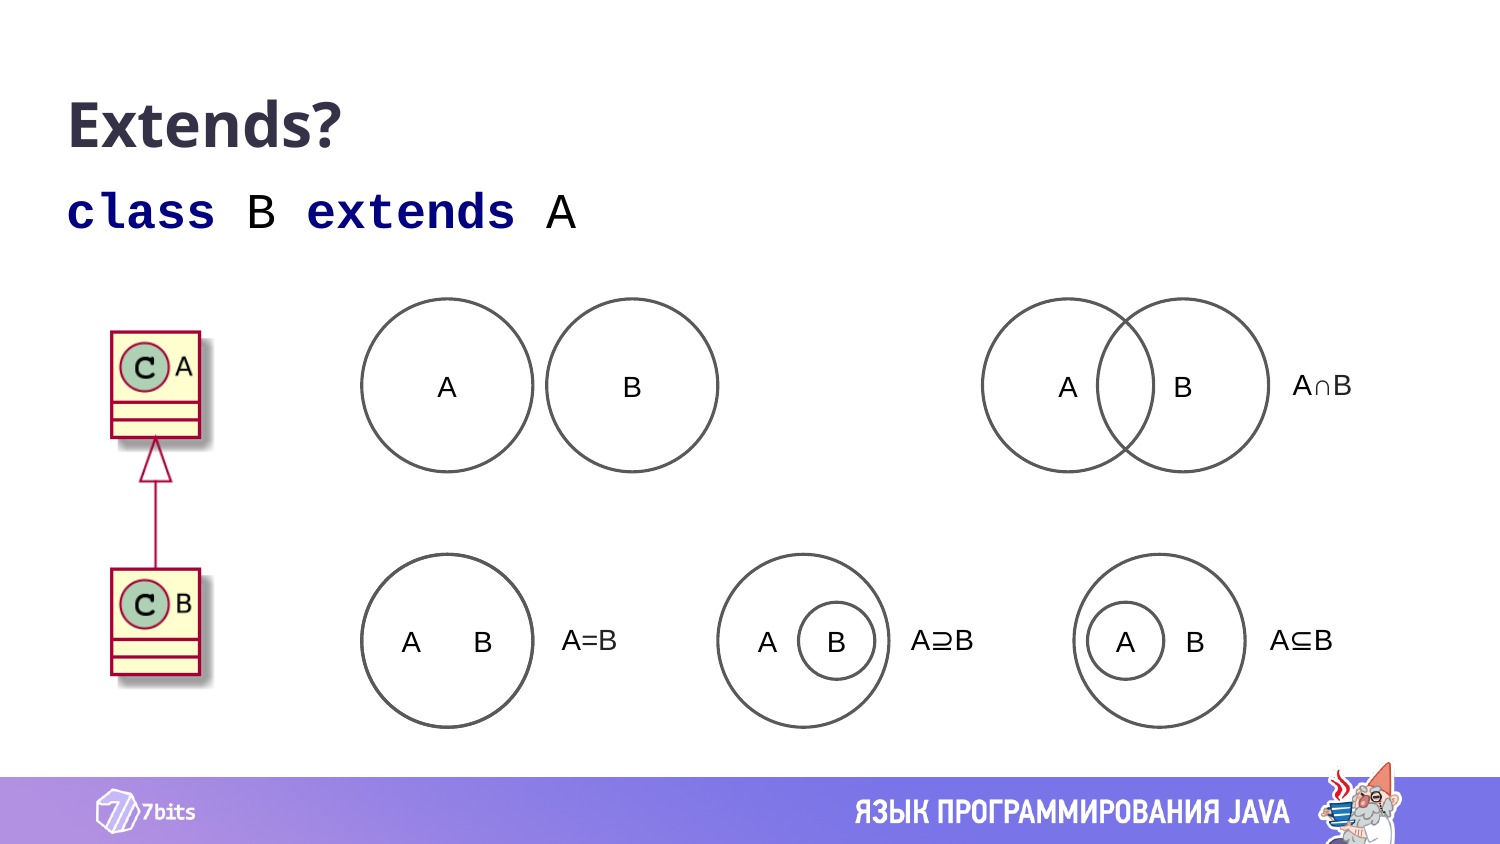

# Extends?
class B extends A
A
B
A
B
A∩B
A
B
A
B
B
A
A=B
A⊇B
A⊆B